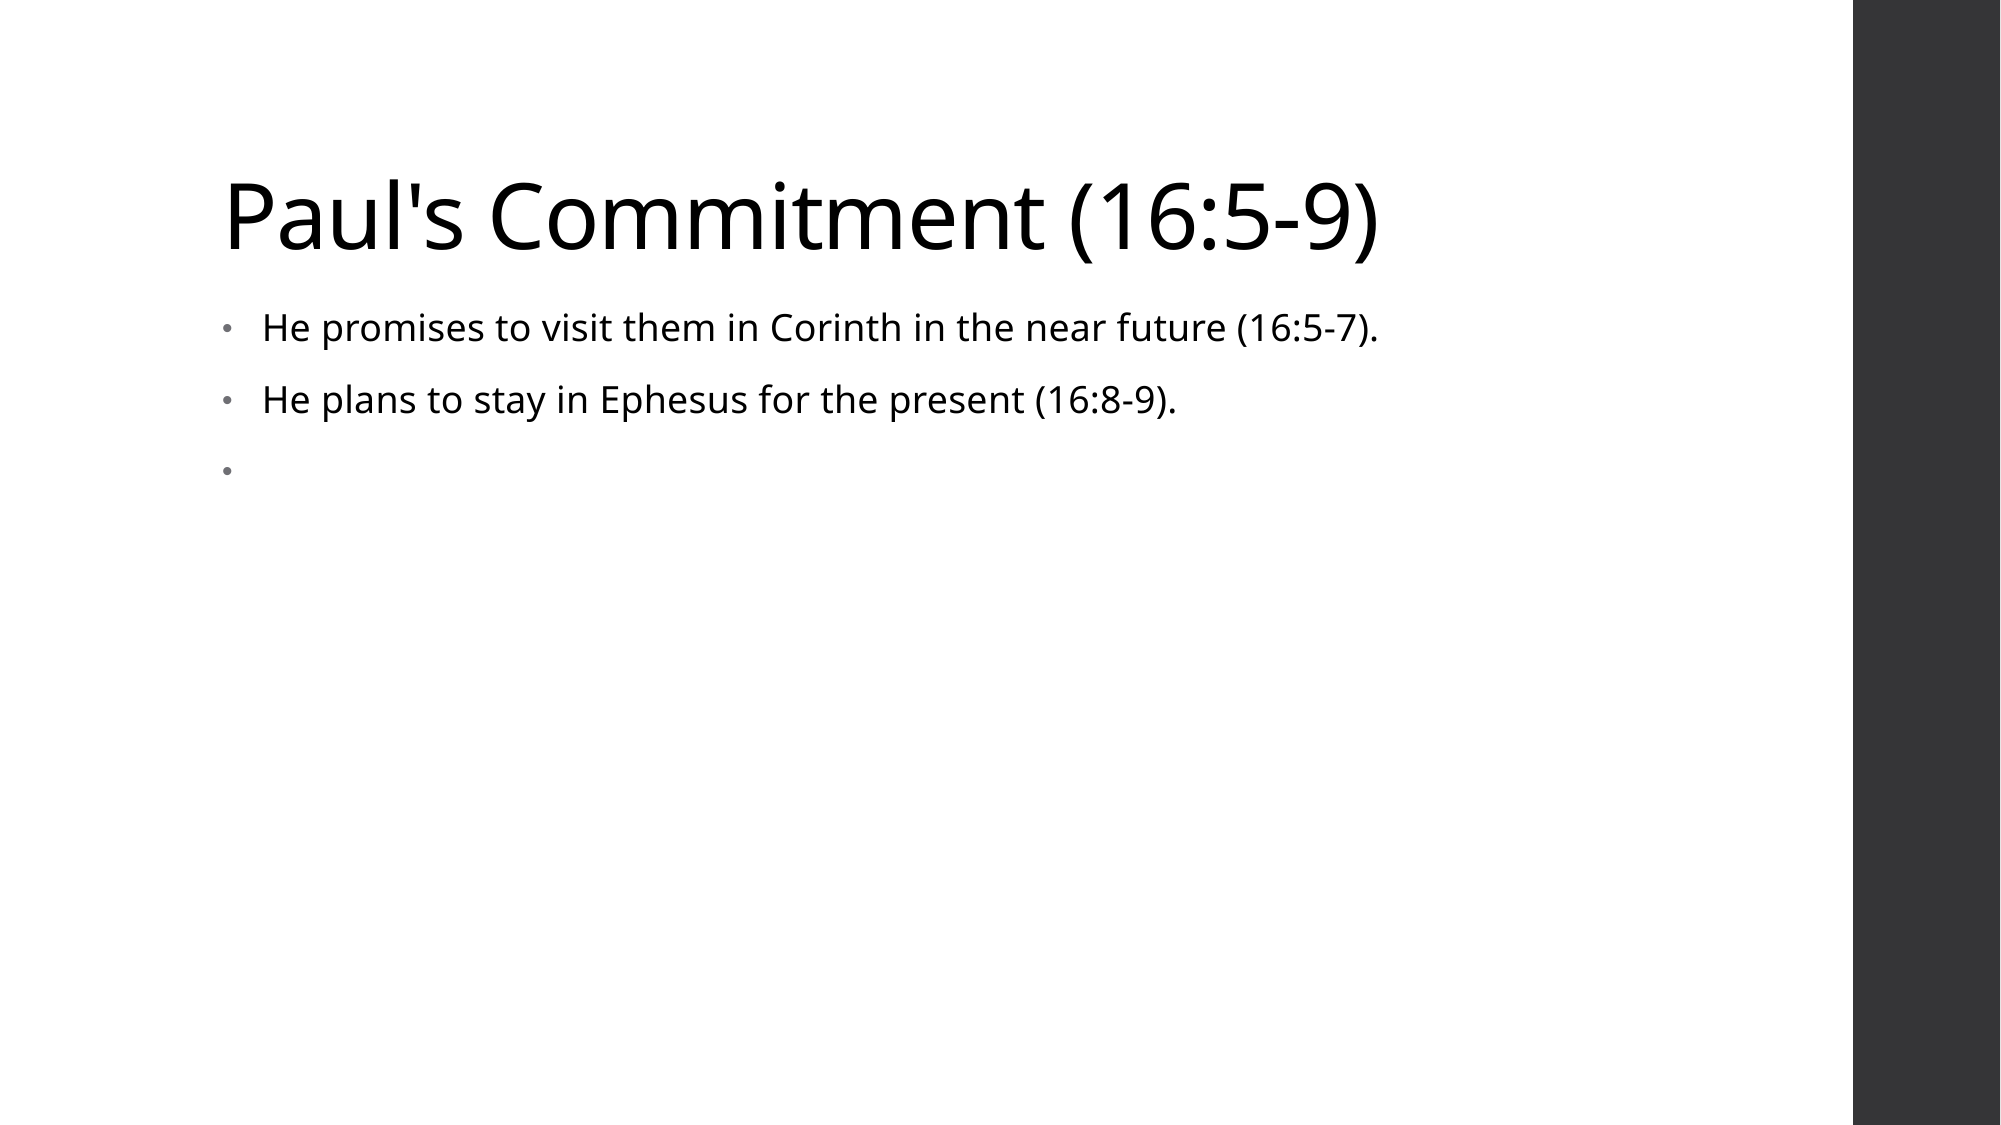

# Paul's Commitment (16:5-9)
 He promises to visit them in Corinth in the near future (16:5-7).
 He plans to stay in Ephesus for the present (16:8-9).